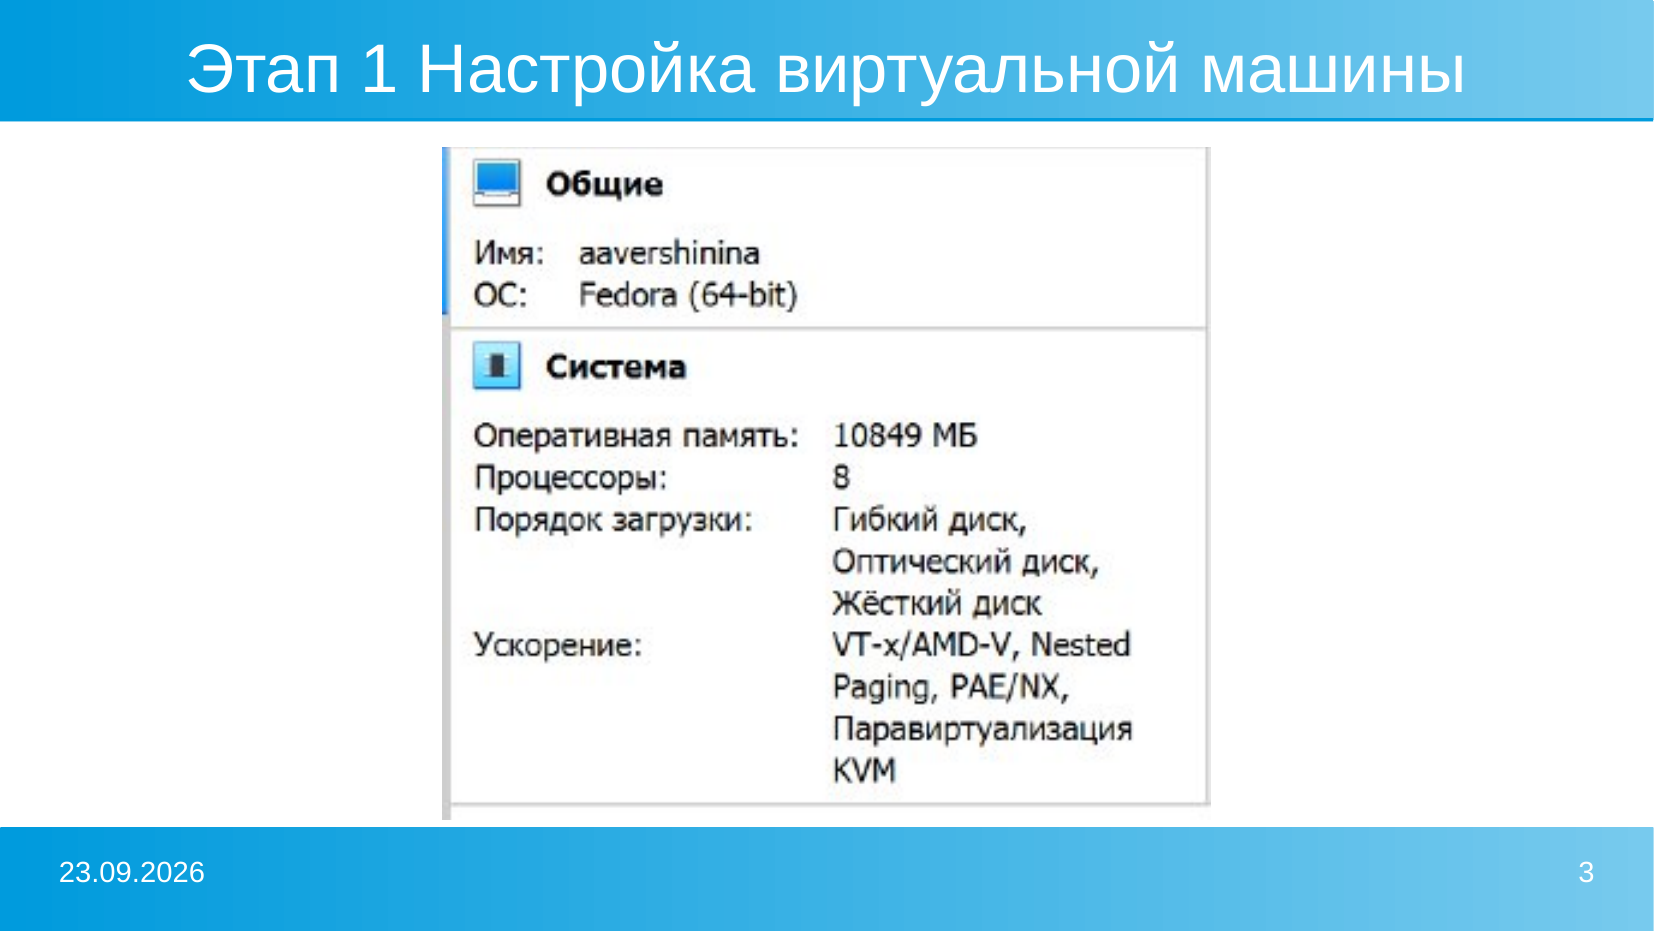

# Этап 1 Настройка виртуальной машины
3